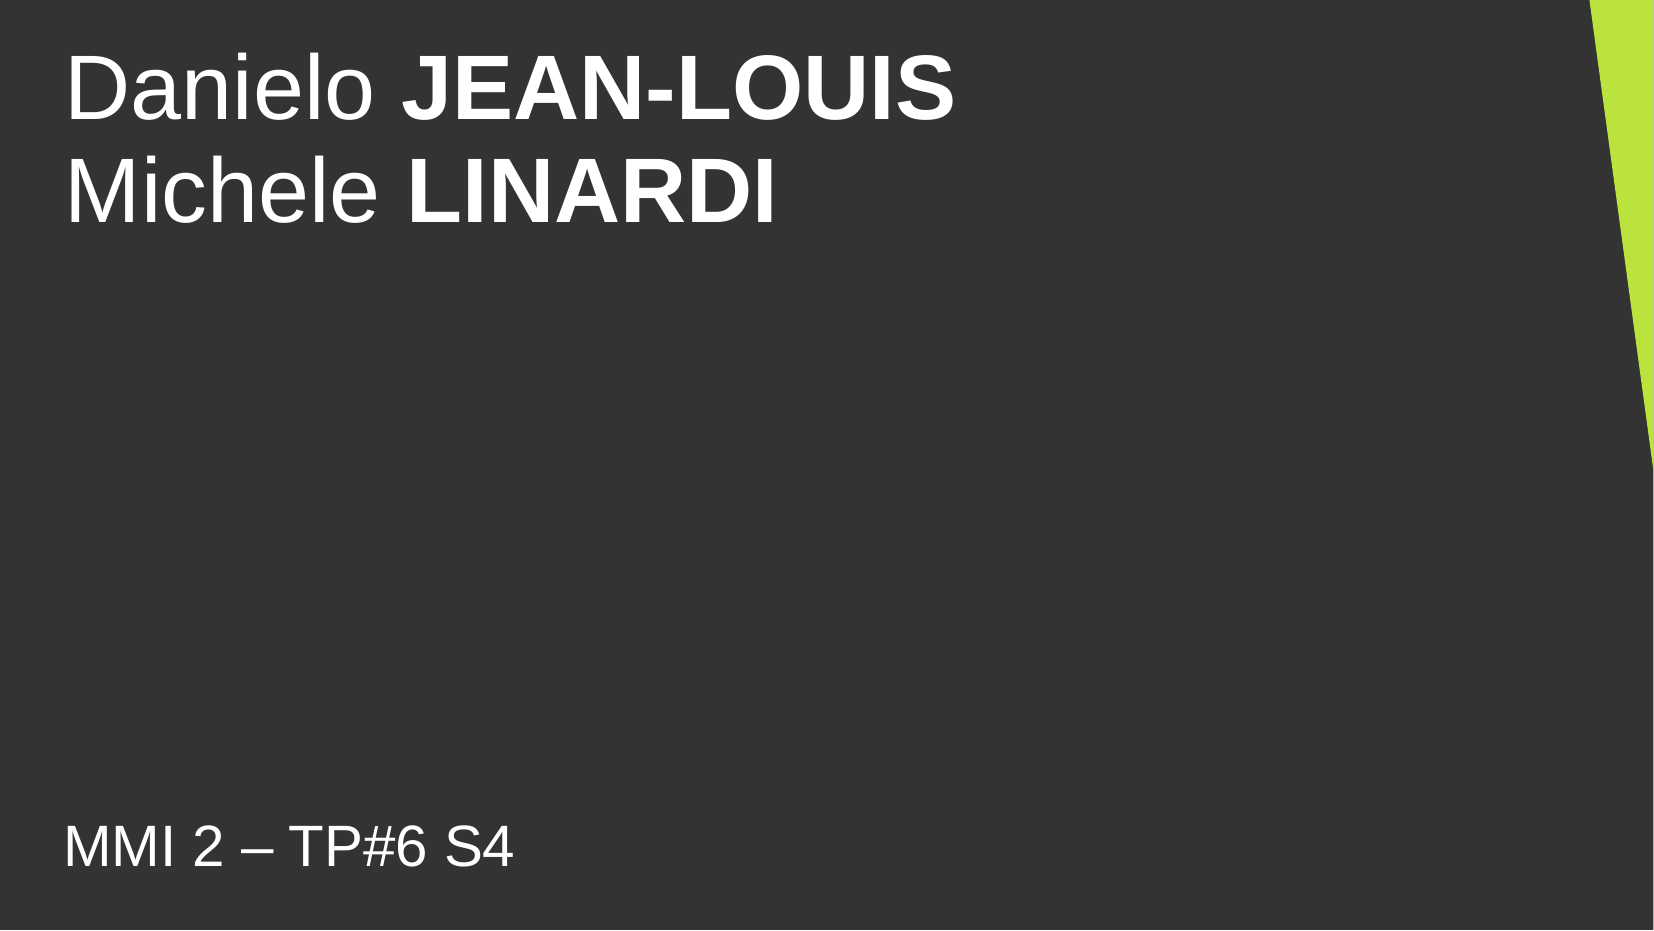

# Danielo JEAN-LOUIS
Michele LINARDI
MMI 2 – TP#6 S4